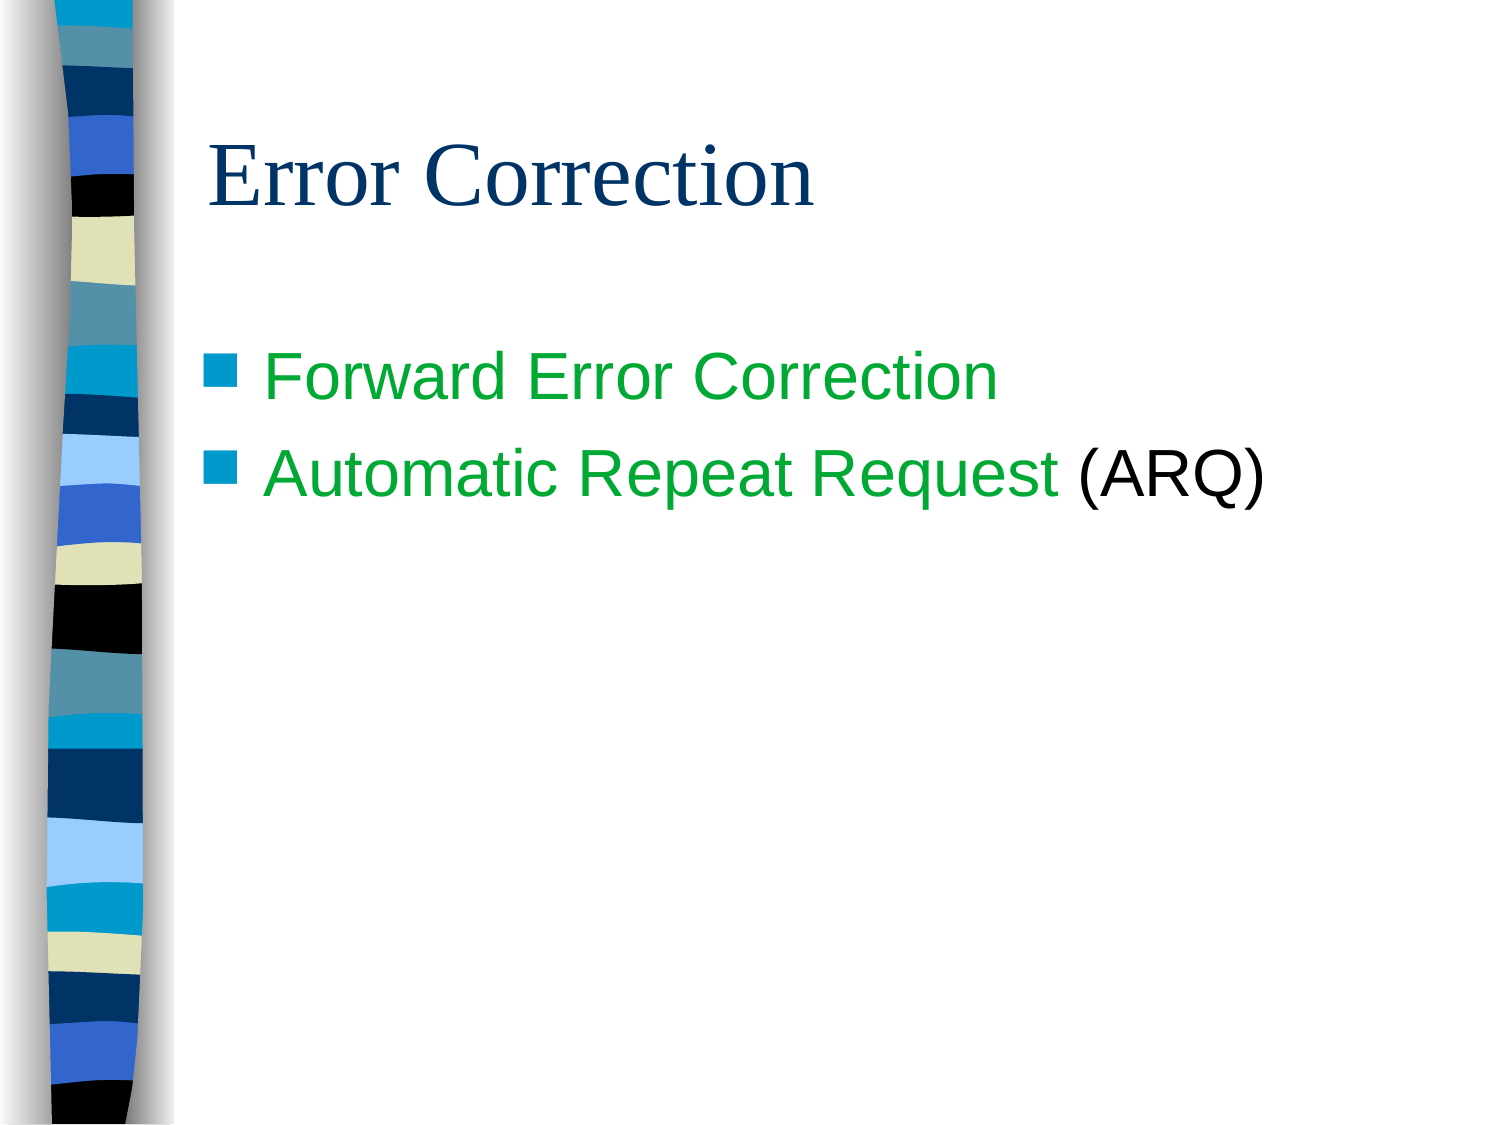

# Error Correction
Forward Error Correction
Automatic Repeat Request (ARQ)